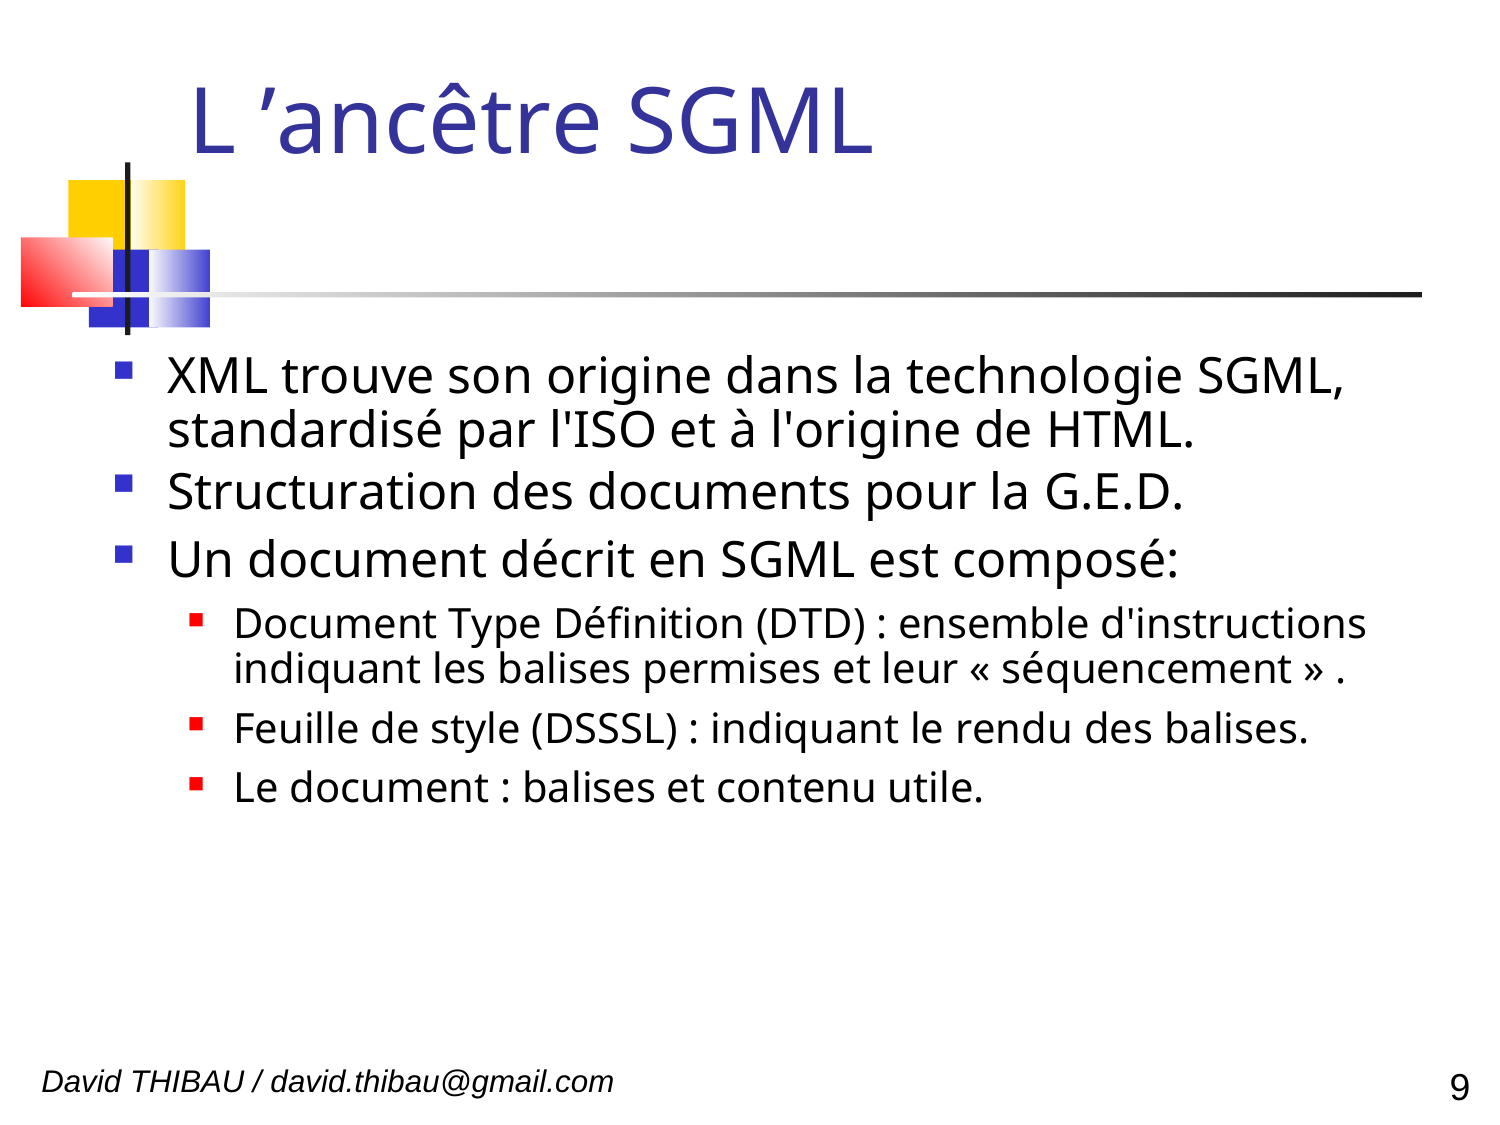

# L ’ancêtre SGML
XML trouve son origine dans la technologie SGML, standardisé par l'ISO et à l'origine de HTML.
Structuration des documents pour la G.E.D.
Un document décrit en SGML est composé:
Document Type Définition (DTD) : ensemble d'instructions indiquant les balises permises et leur « séquencement » .
Feuille de style (DSSSL) : indiquant le rendu des balises.
Le document : balises et contenu utile.